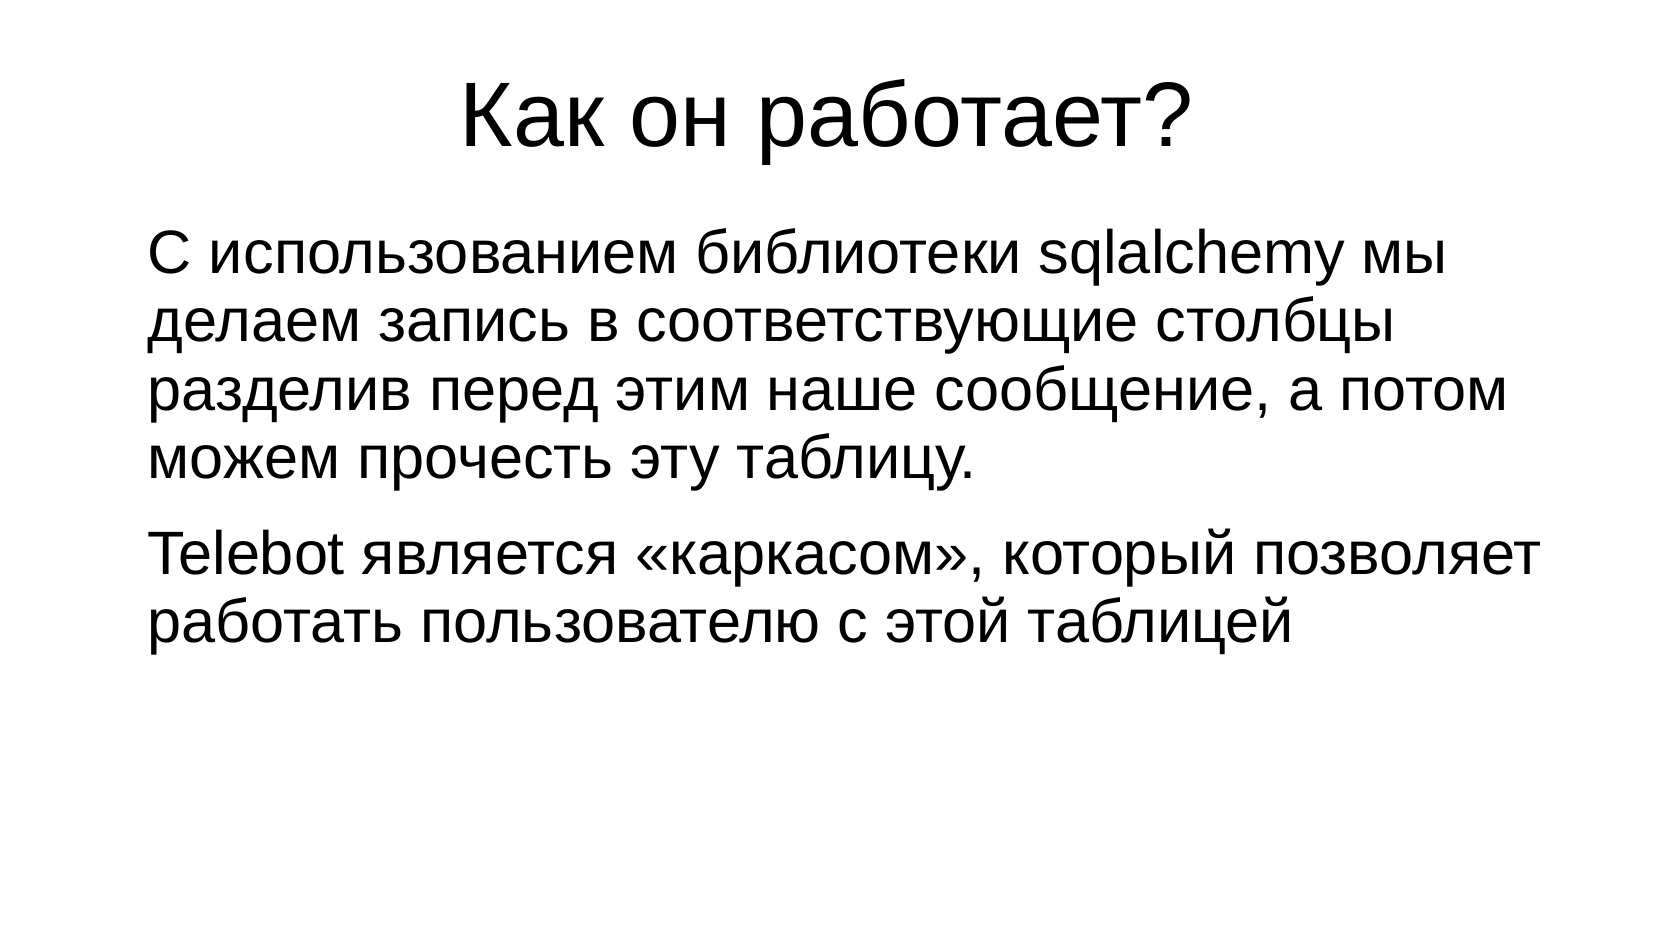

# Как он работает?
С использованием библиотеки sqlalchemy мы делаем запись в соответствующие столбцы разделив перед этим наше сообщение, а потом можем прочесть эту таблицу.
Telebot является «каркасом», который позволяет работать пользователю с этой таблицей